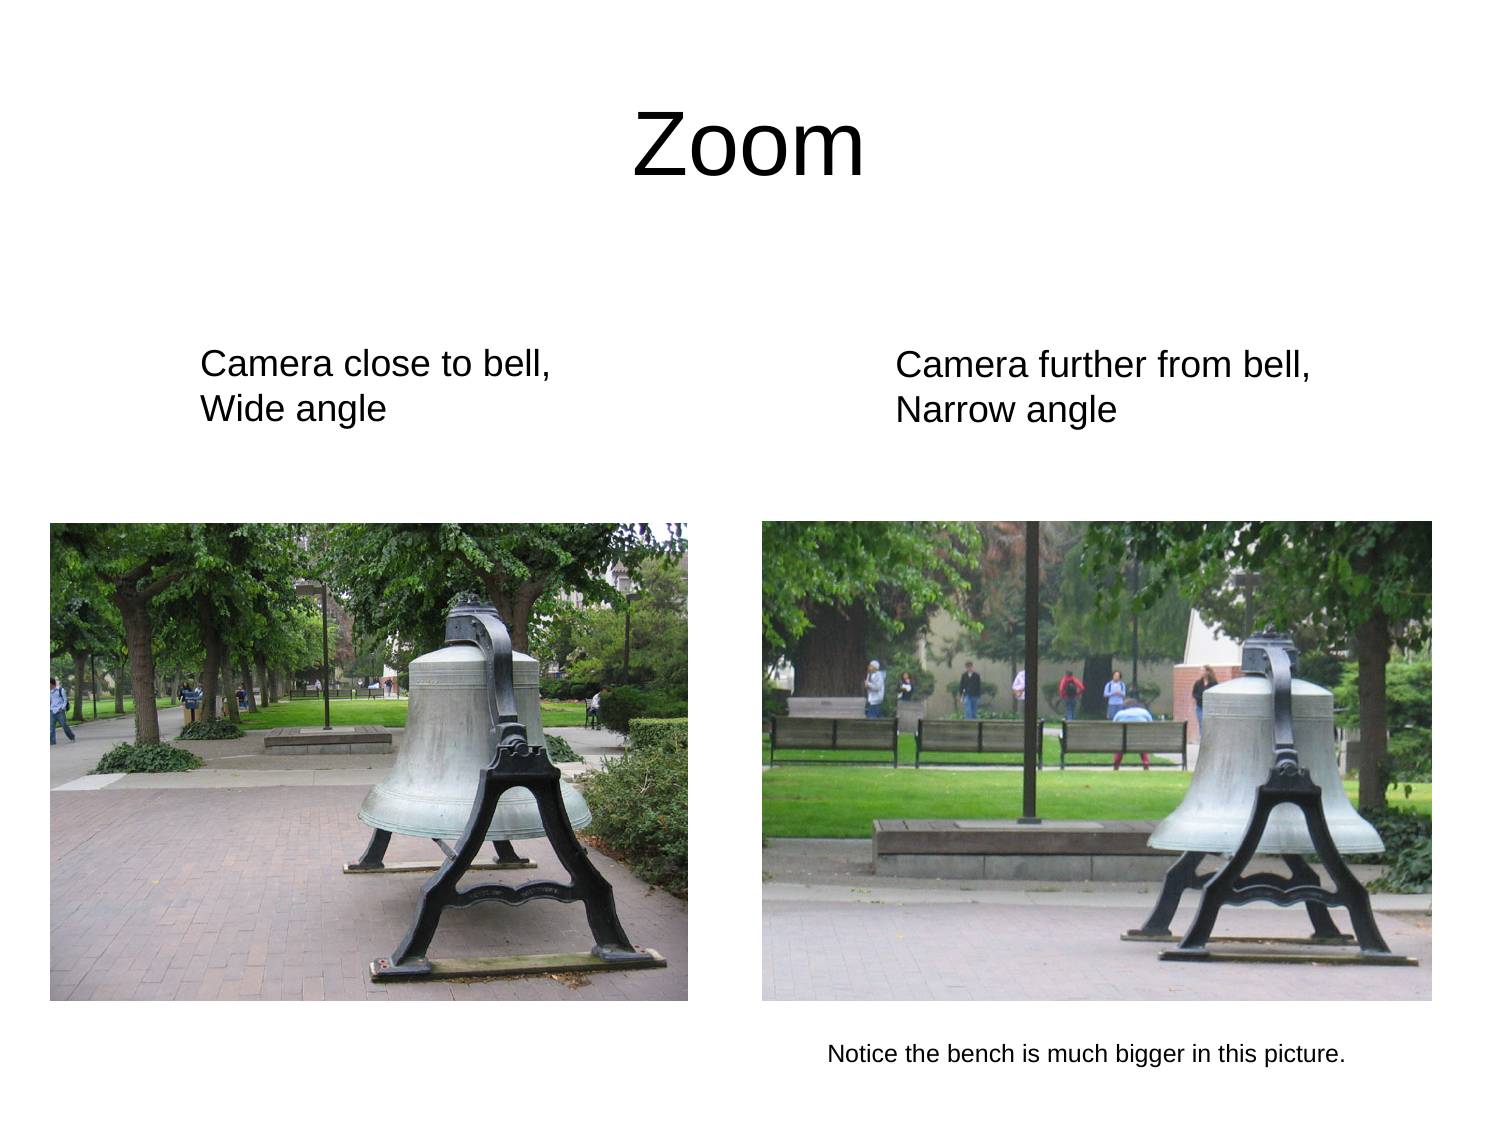

# Zoom
Camera close to bell,
Wide angle
Camera further from bell,
Narrow angle
Notice the bench is much bigger in this picture.